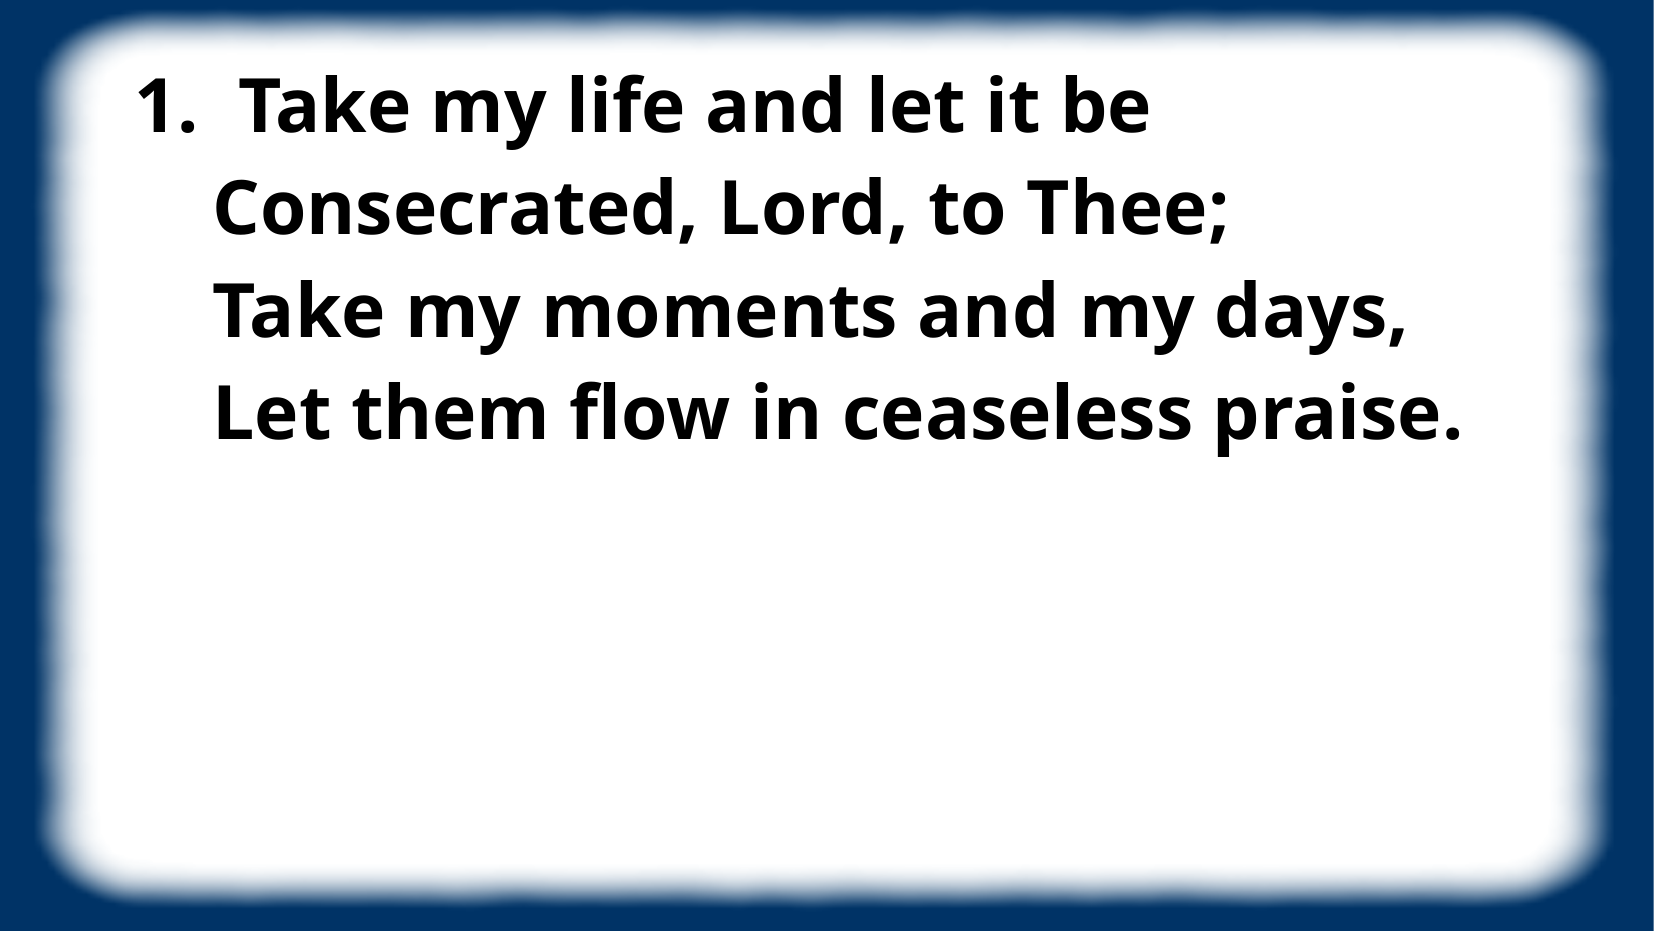

1. Take my life and let it be
 Consecrated, Lord, to Thee;
 Take my moments and my days,
 Let them flow in ceaseless praise.